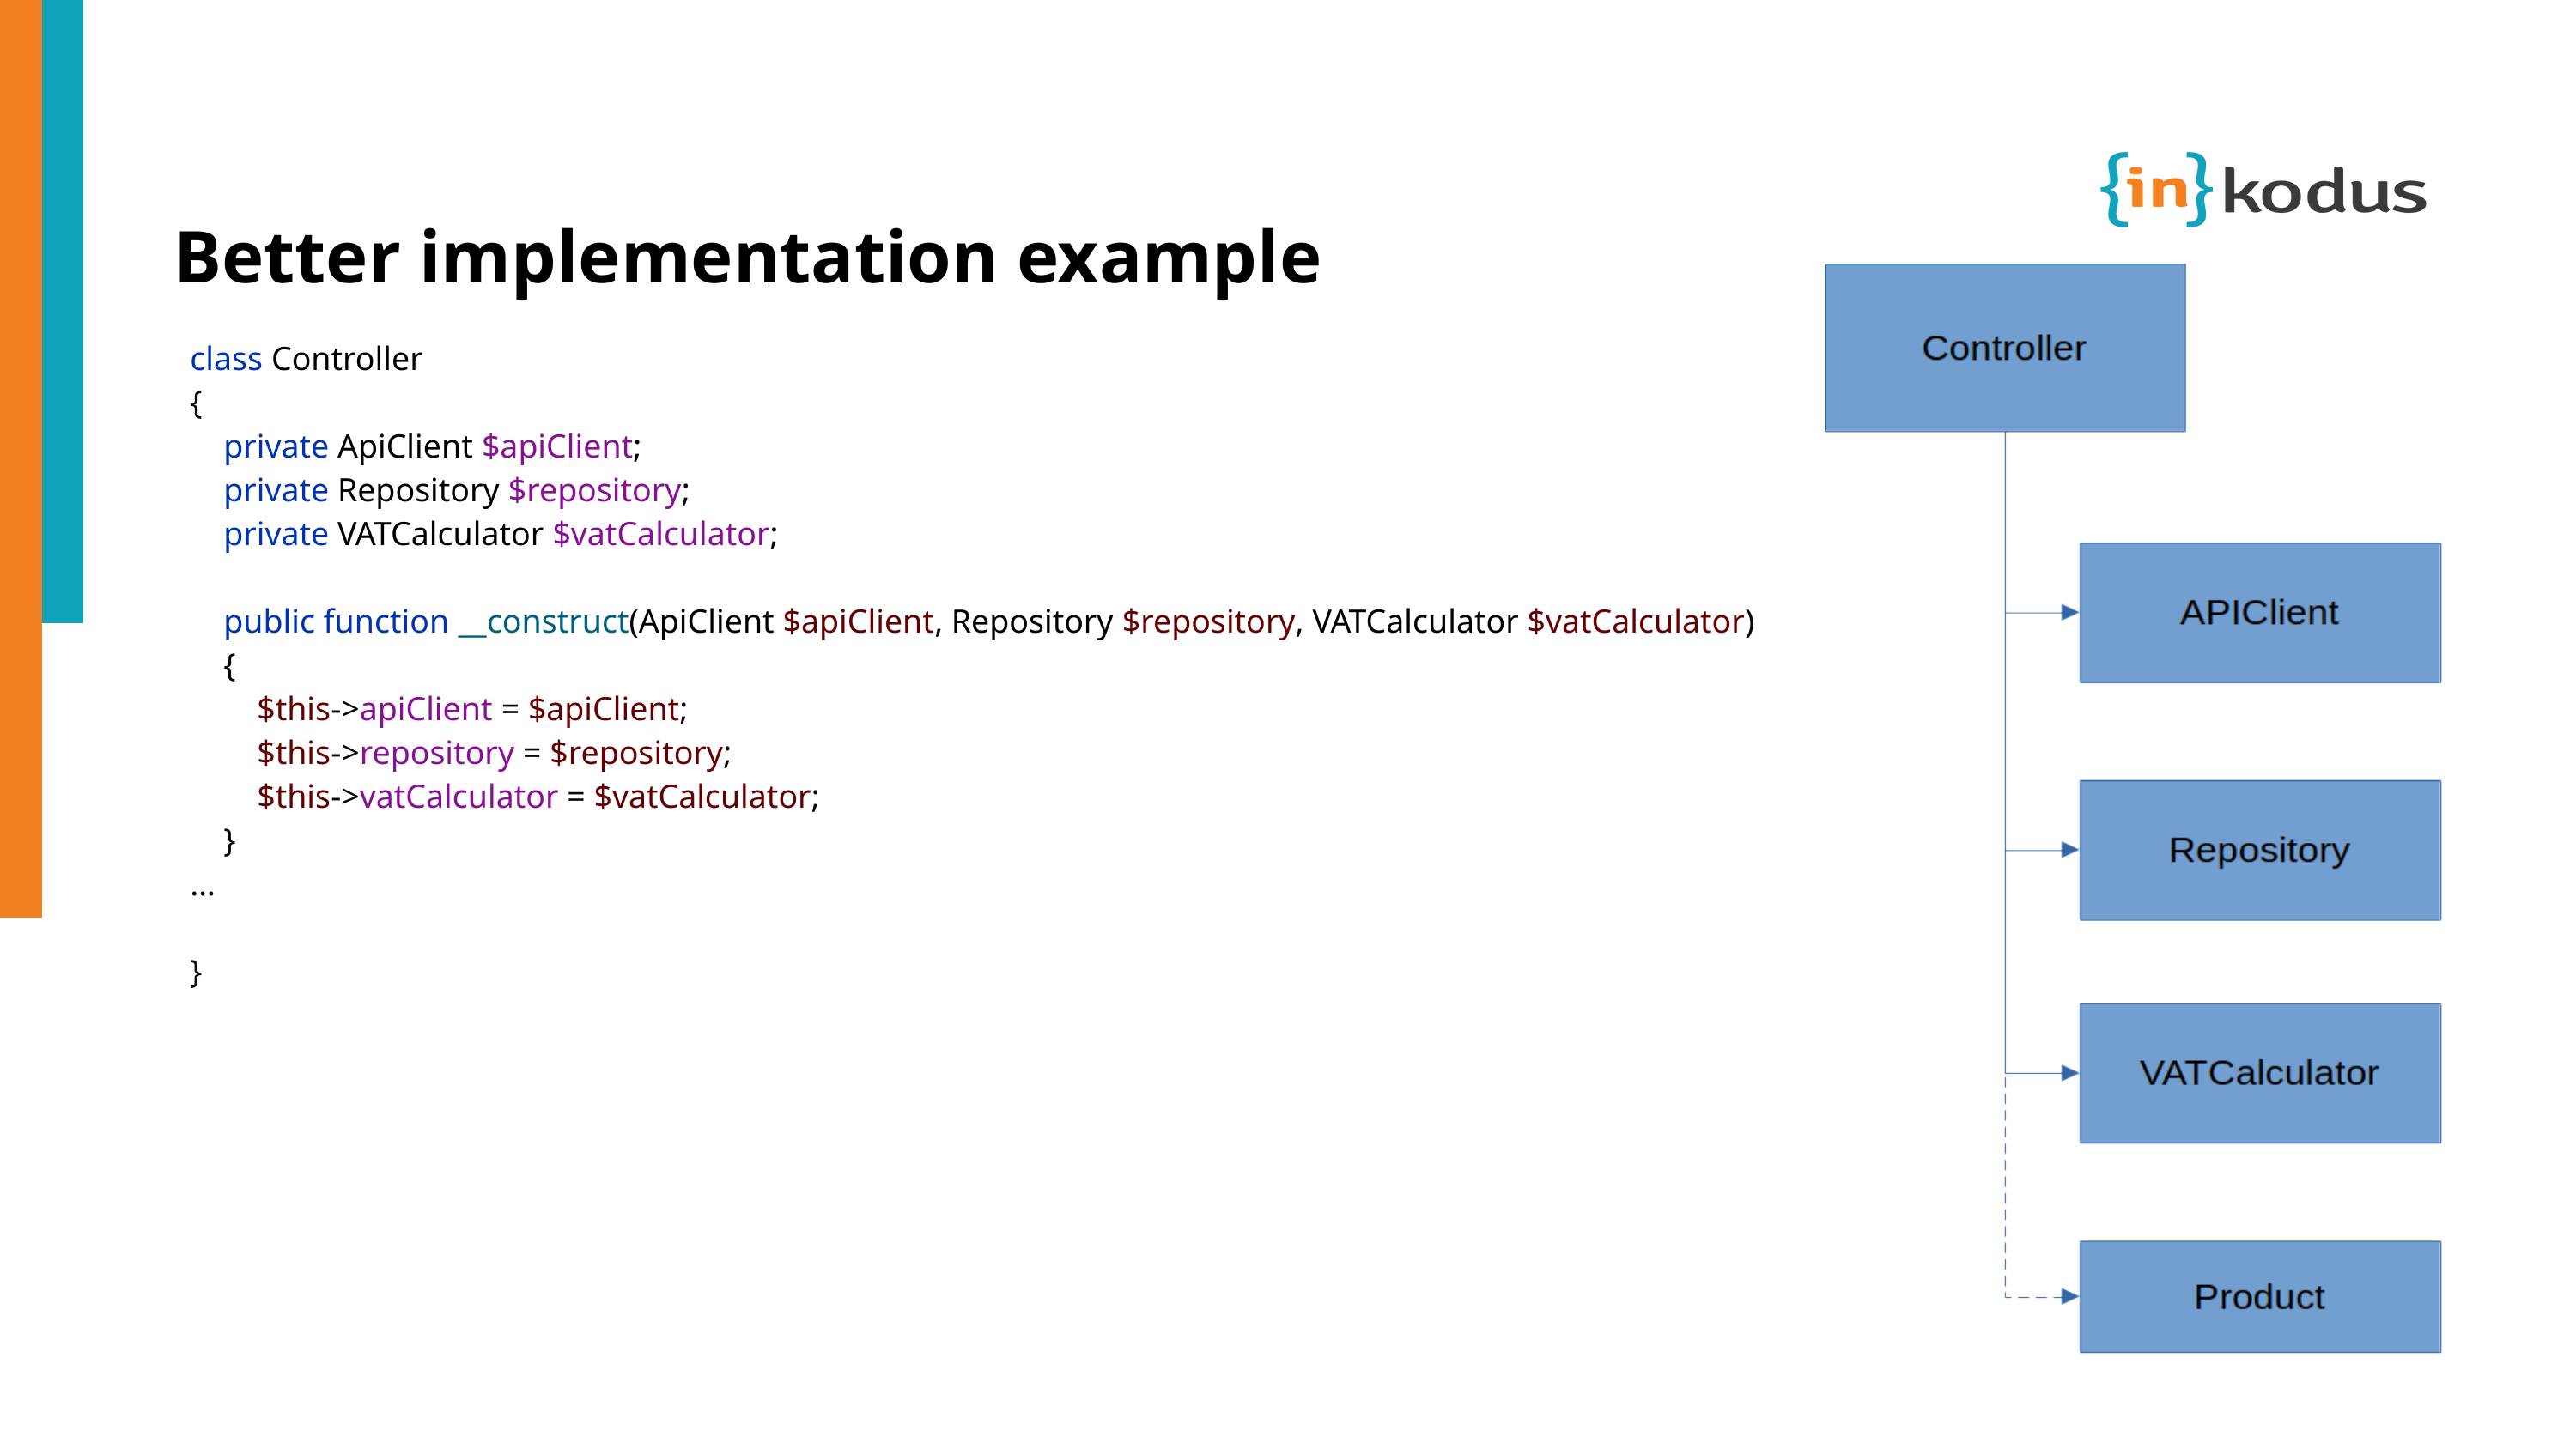

Better implementation example
class Controller
{
 private ApiClient $apiClient;
 private Repository $repository;
 private VATCalculator $vatCalculator;
 public function __construct(ApiClient $apiClient, Repository $repository, VATCalculator $vatCalculator)
 {
 $this->apiClient = $apiClient;
 $this->repository = $repository;
 $this->vatCalculator = $vatCalculator;
 }
…
}